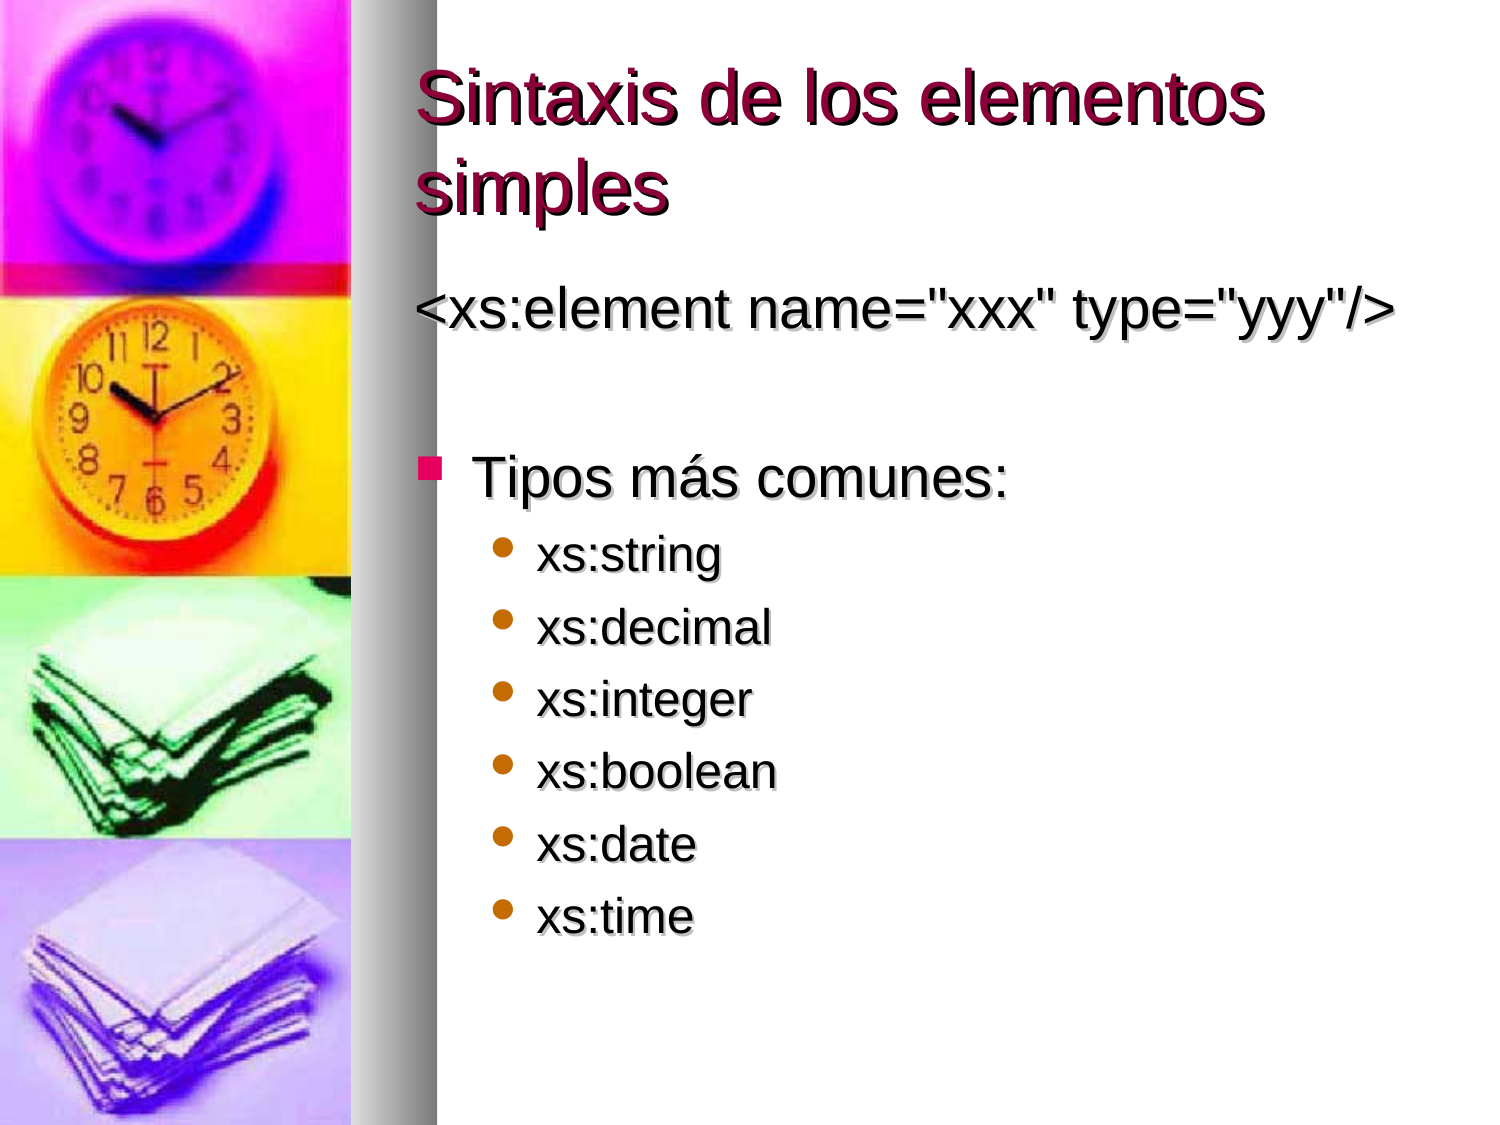

# Sintaxis de los elementos simples
<xs:element name="xxx" type="yyy"/>
Tipos más comunes:
xs:string
xs:decimal
xs:integer
xs:boolean
xs:date
xs:time